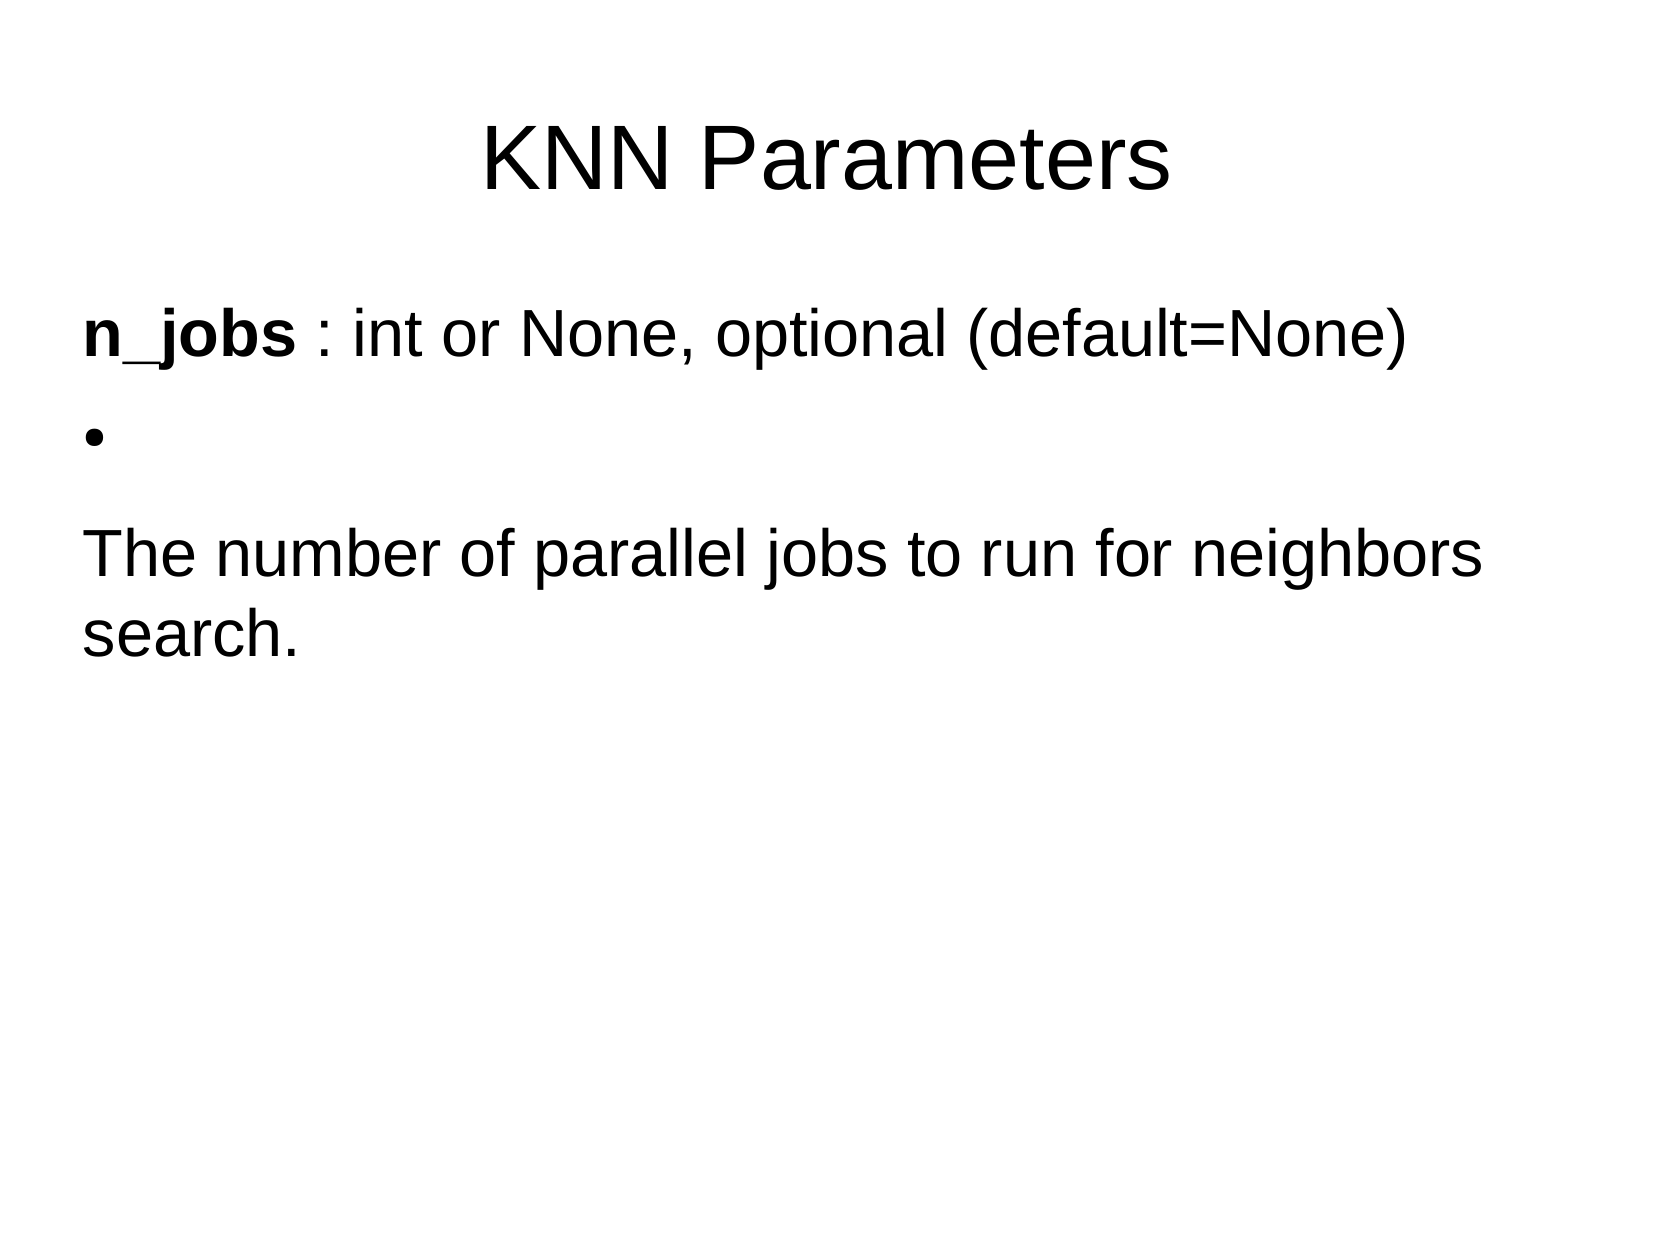

KNN Parameters
# n_jobs : int or None, optional (default=None)
The number of parallel jobs to run for neighbors search.